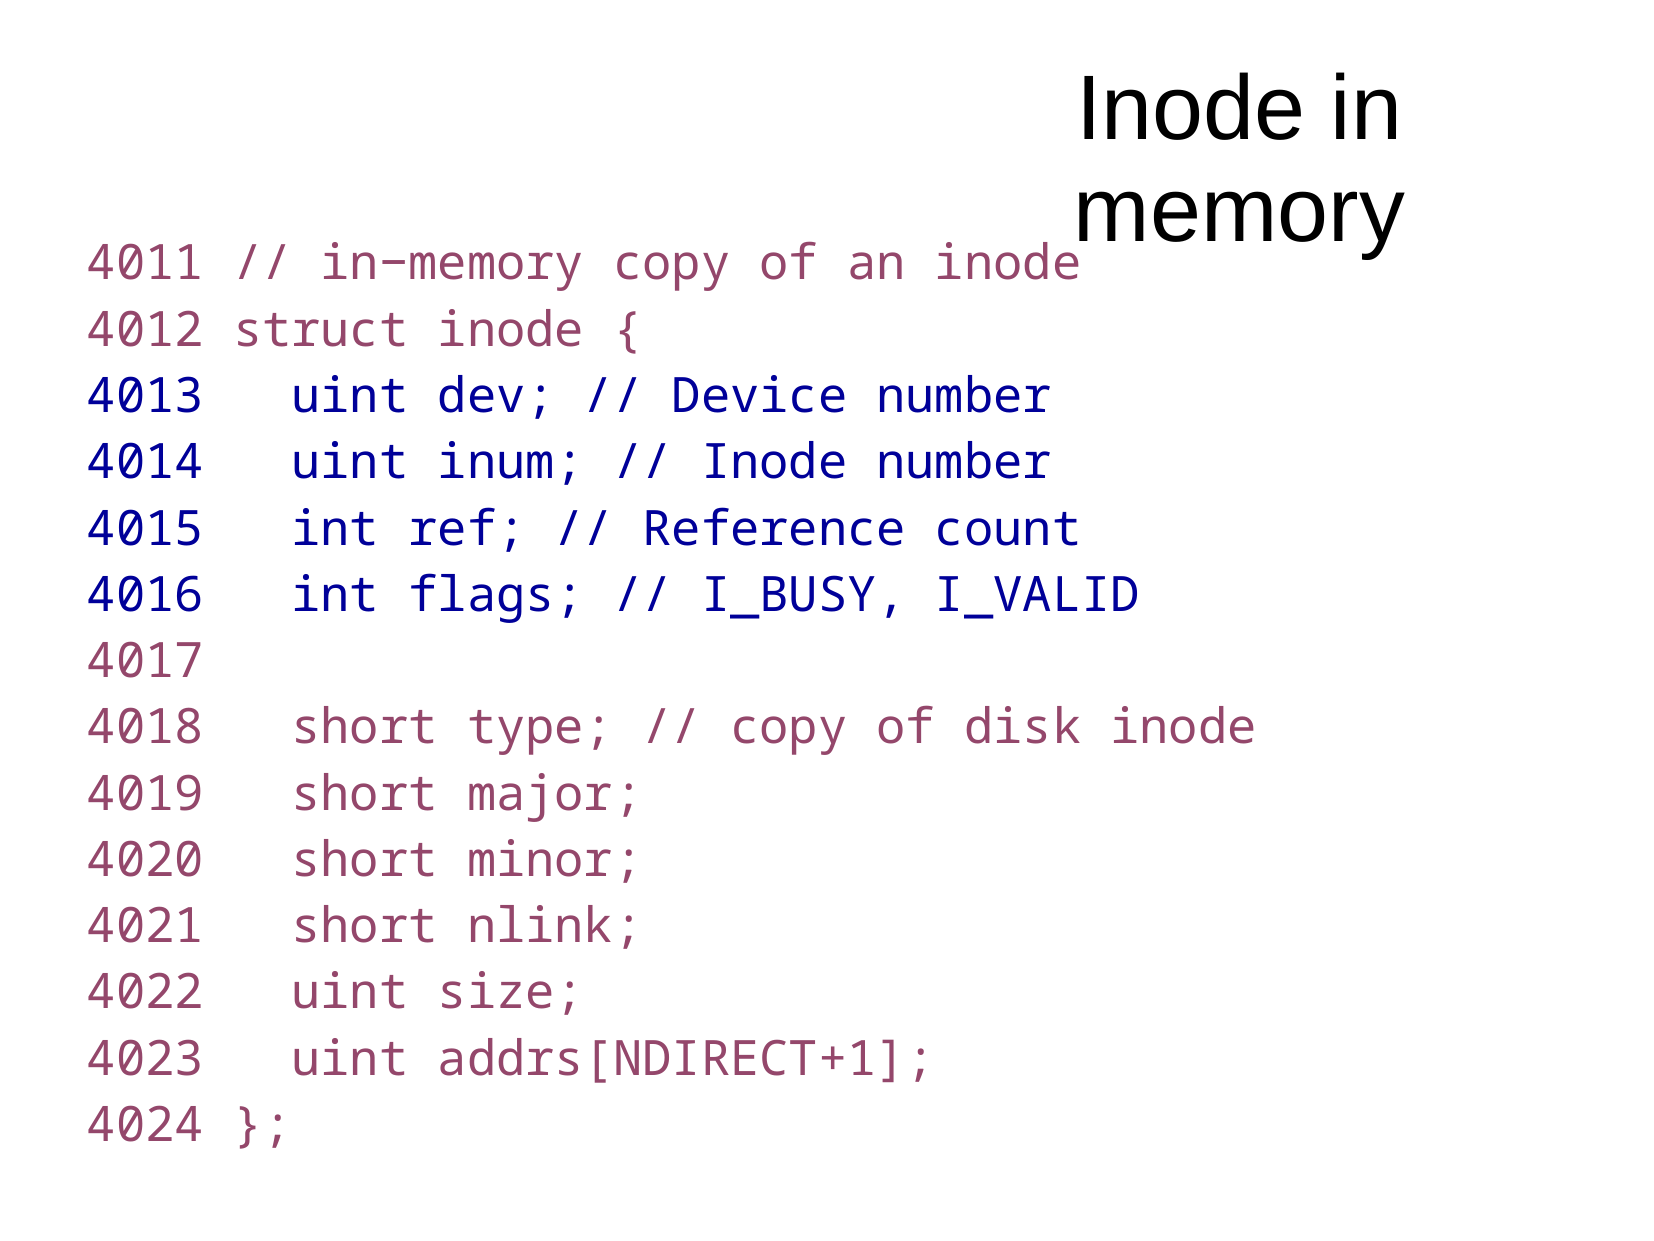

# Inode in memory
4011 // in−memory copy of an inode
4012 struct inode {
4013 uint dev; // Device number
4014 uint inum; // Inode number
4015 int ref; // Reference count
4016 int flags; // I_BUSY, I_VALID
4017
4018 short type; // copy of disk inode
4019 short major;
4020 short minor;
4021 short nlink;
4022 uint size;
4023 uint addrs[NDIRECT+1];
4024 };